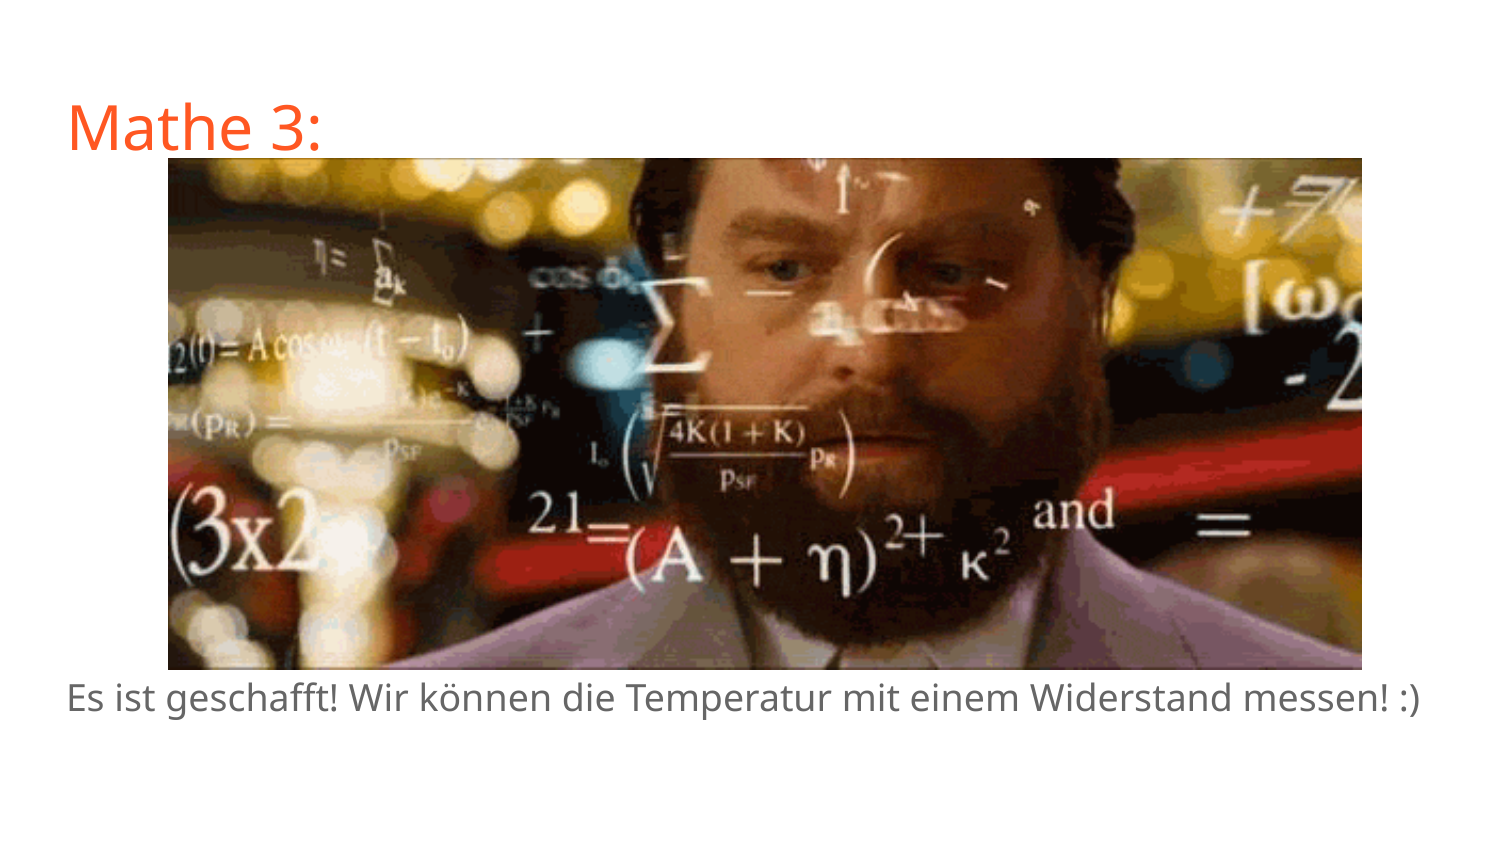

# Mathe 3:
Es ist geschafft! Wir können die Temperatur mit einem Widerstand messen! :)